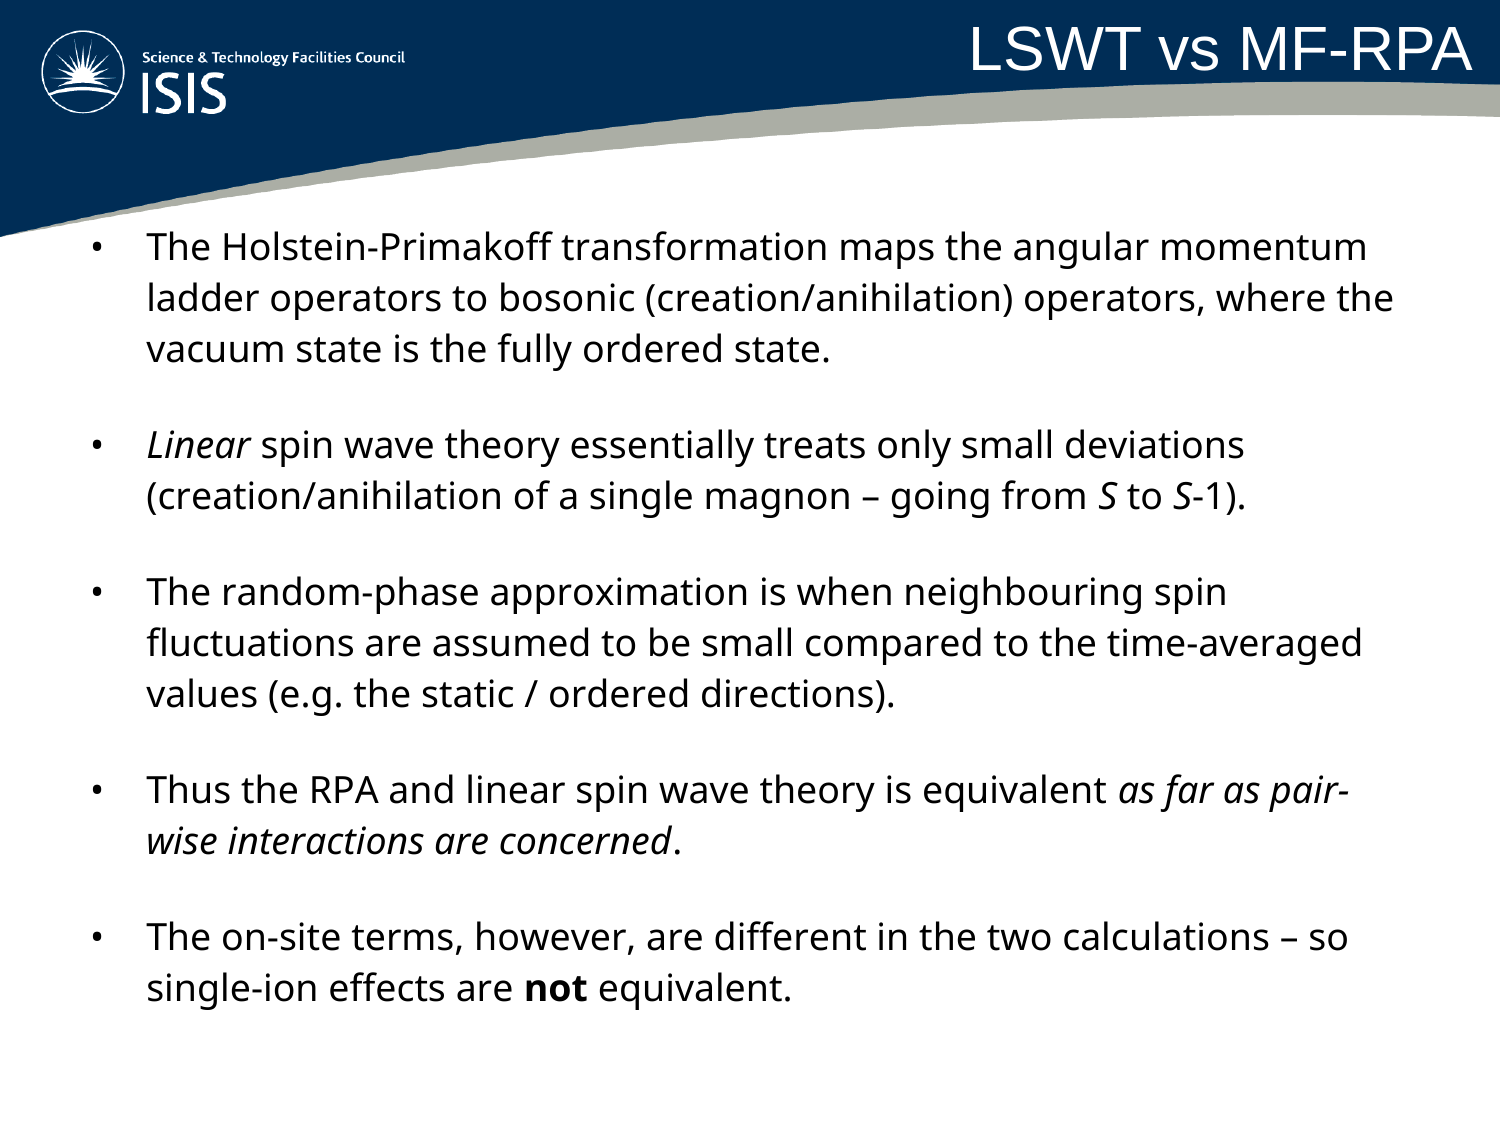

LSWT vs MF-RPA
# The Holstein-Primakoff transformation maps the angular momentum ladder operators to bosonic (creation/anihilation) operators, where the vacuum state is the fully ordered state.
Linear spin wave theory essentially treats only small deviations (creation/anihilation of a single magnon – going from S to S-1).
The random-phase approximation is when neighbouring spin fluctuations are assumed to be small compared to the time-averaged values (e.g. the static / ordered directions).
Thus the RPA and linear spin wave theory is equivalent as far as pair-wise interactions are concerned.
The on-site terms, however, are different in the two calculations – so single-ion effects are not equivalent.